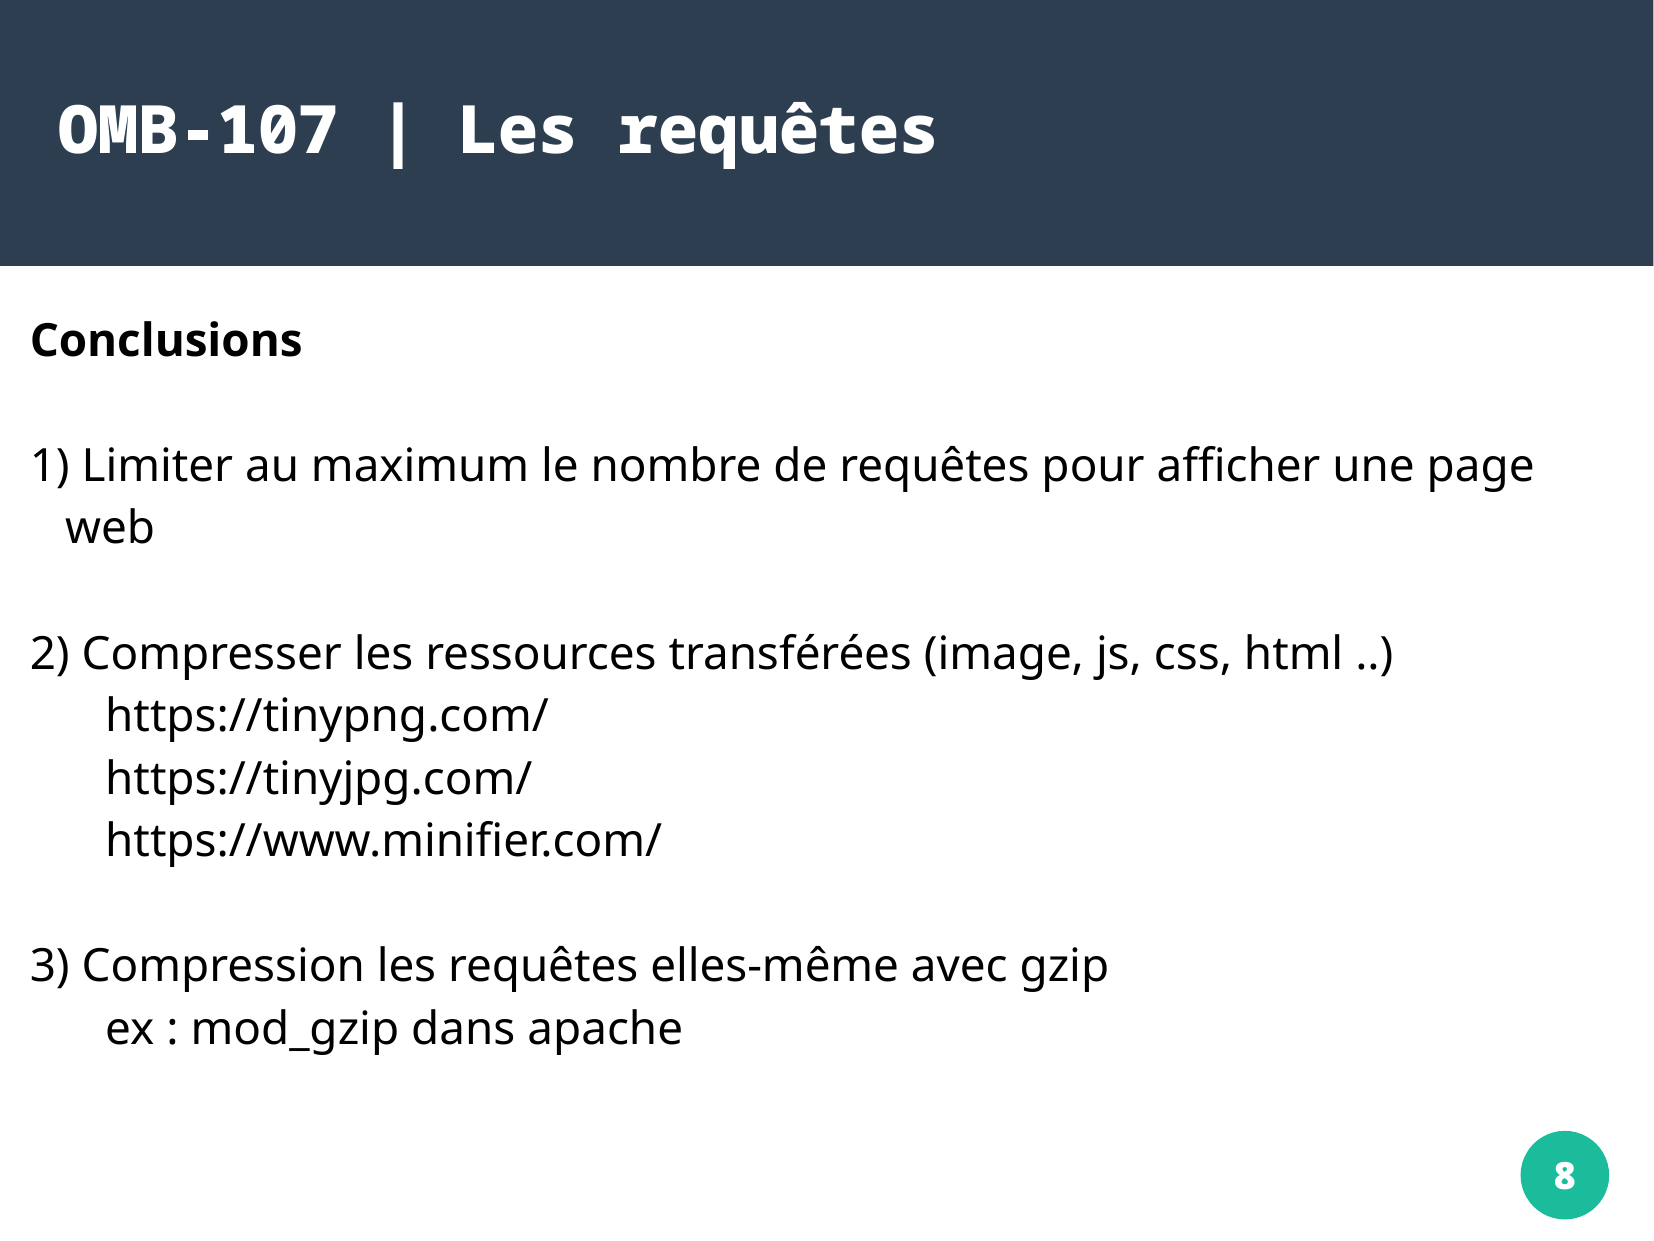

# OMB-107 | Les requêtes
Conclusions
 Limiter au maximum le nombre de requêtes pour afficher une page web
 Compresser les ressources transférées (image, js, css, html ..)
https://tinypng.com/
https://tinyjpg.com/
https://www.minifier.com/
 Compression les requêtes elles-même avec gzip
ex : mod_gzip dans apache
8